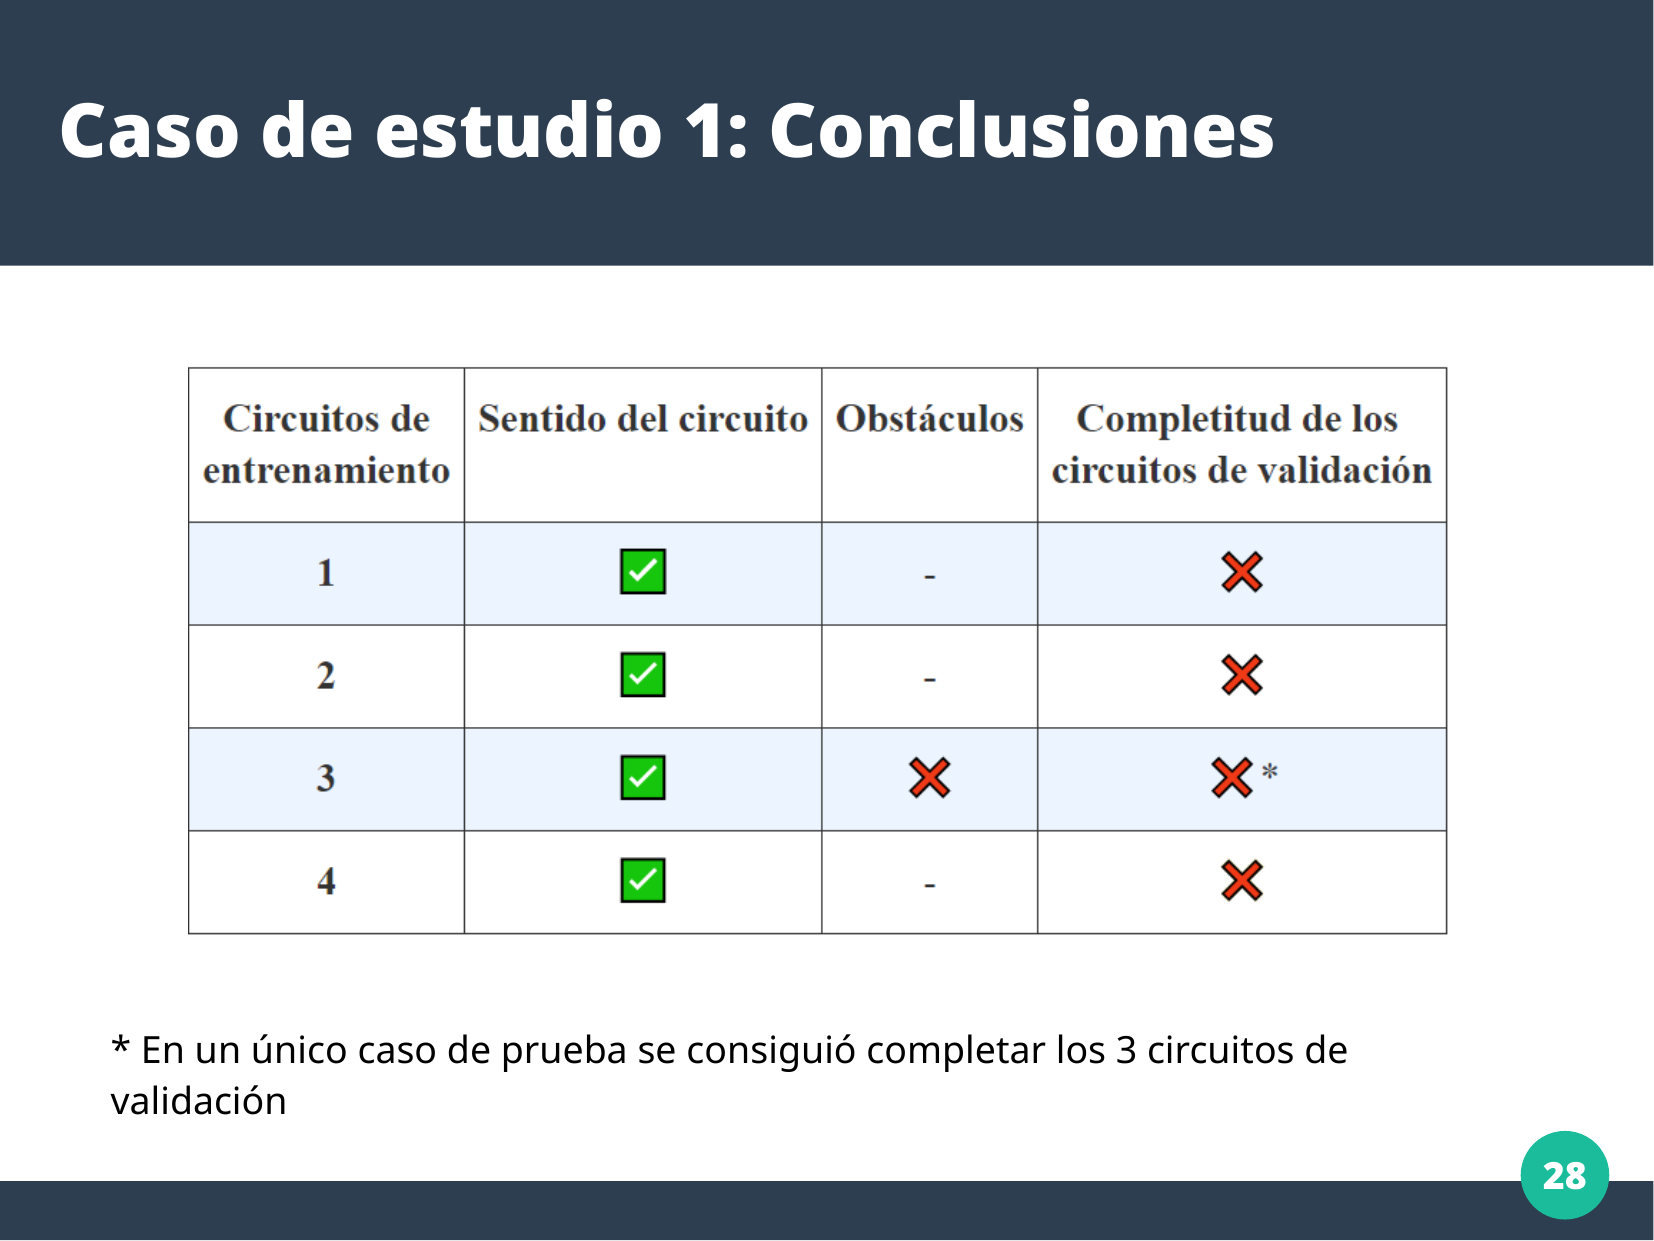

# Caso de estudio 1: Conclusiones
* En un único caso de prueba se consiguió completar los 3 circuitos de validación
28